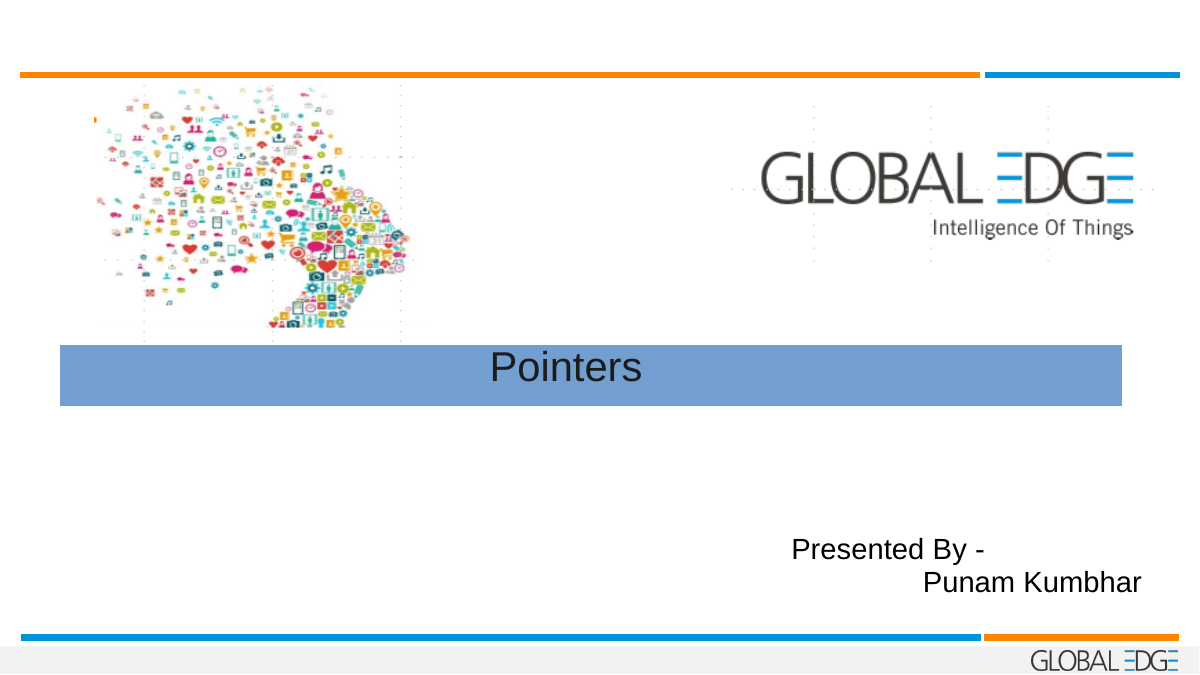

| Pointers |
| --- |
# Presented By -
	 Punam Kumbhar